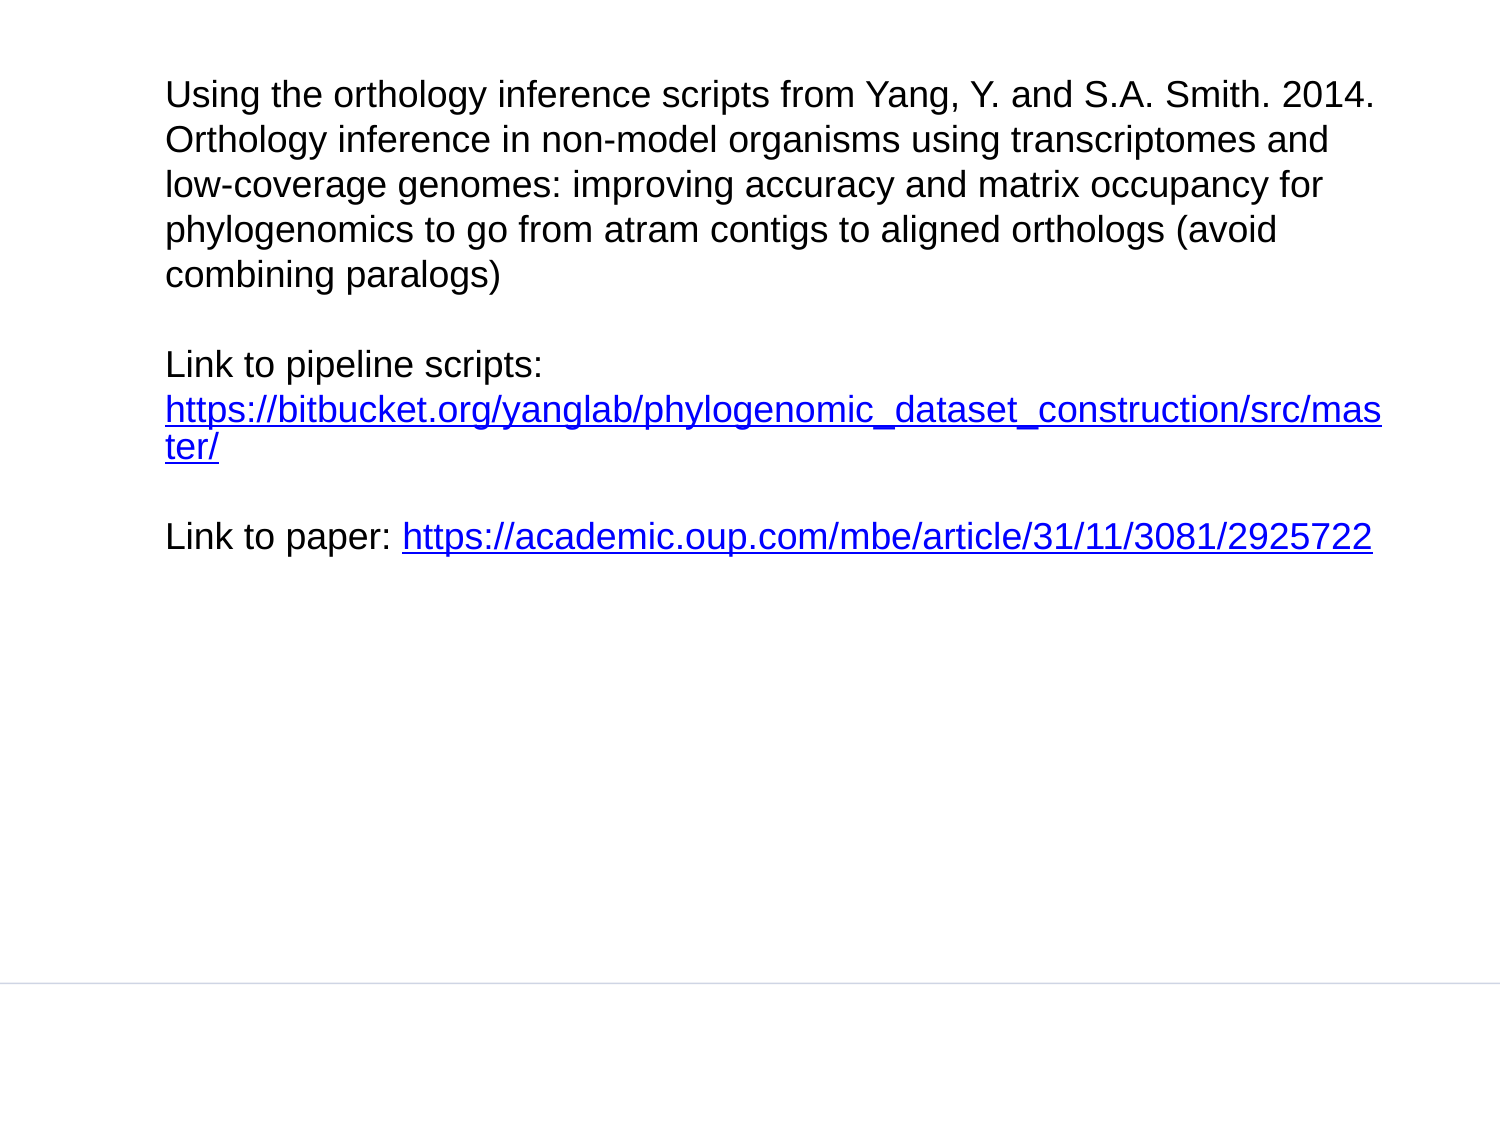

Using the orthology inference scripts from Yang, Y. and S.A. Smith. 2014. Orthology inference in non-model organisms using transcriptomes and low-coverage genomes: improving accuracy and matrix occupancy for phylogenomics to go from atram contigs to aligned orthologs (avoid combining paralogs)
Link to pipeline scripts: https://bitbucket.org/yanglab/phylogenomic_dataset_construction/src/master/
Link to paper: https://academic.oup.com/mbe/article/31/11/3081/2925722